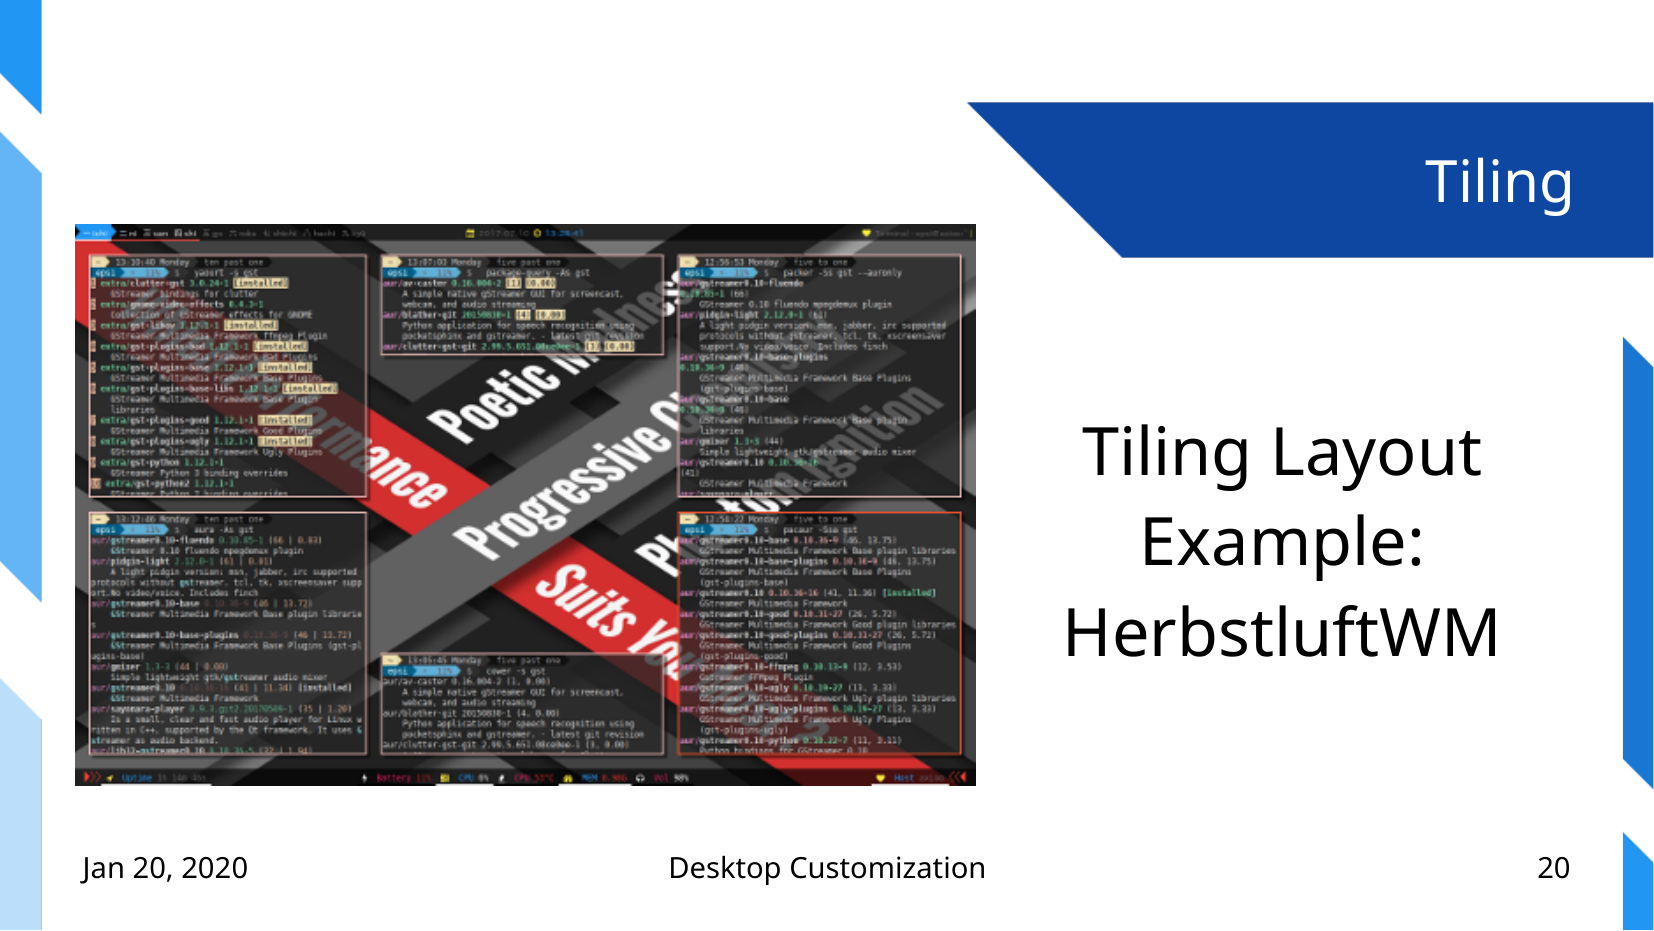

# Tiling
Tiling Layout Example: HerbstluftWM
Jan 20, 2020
Desktop Customization
20